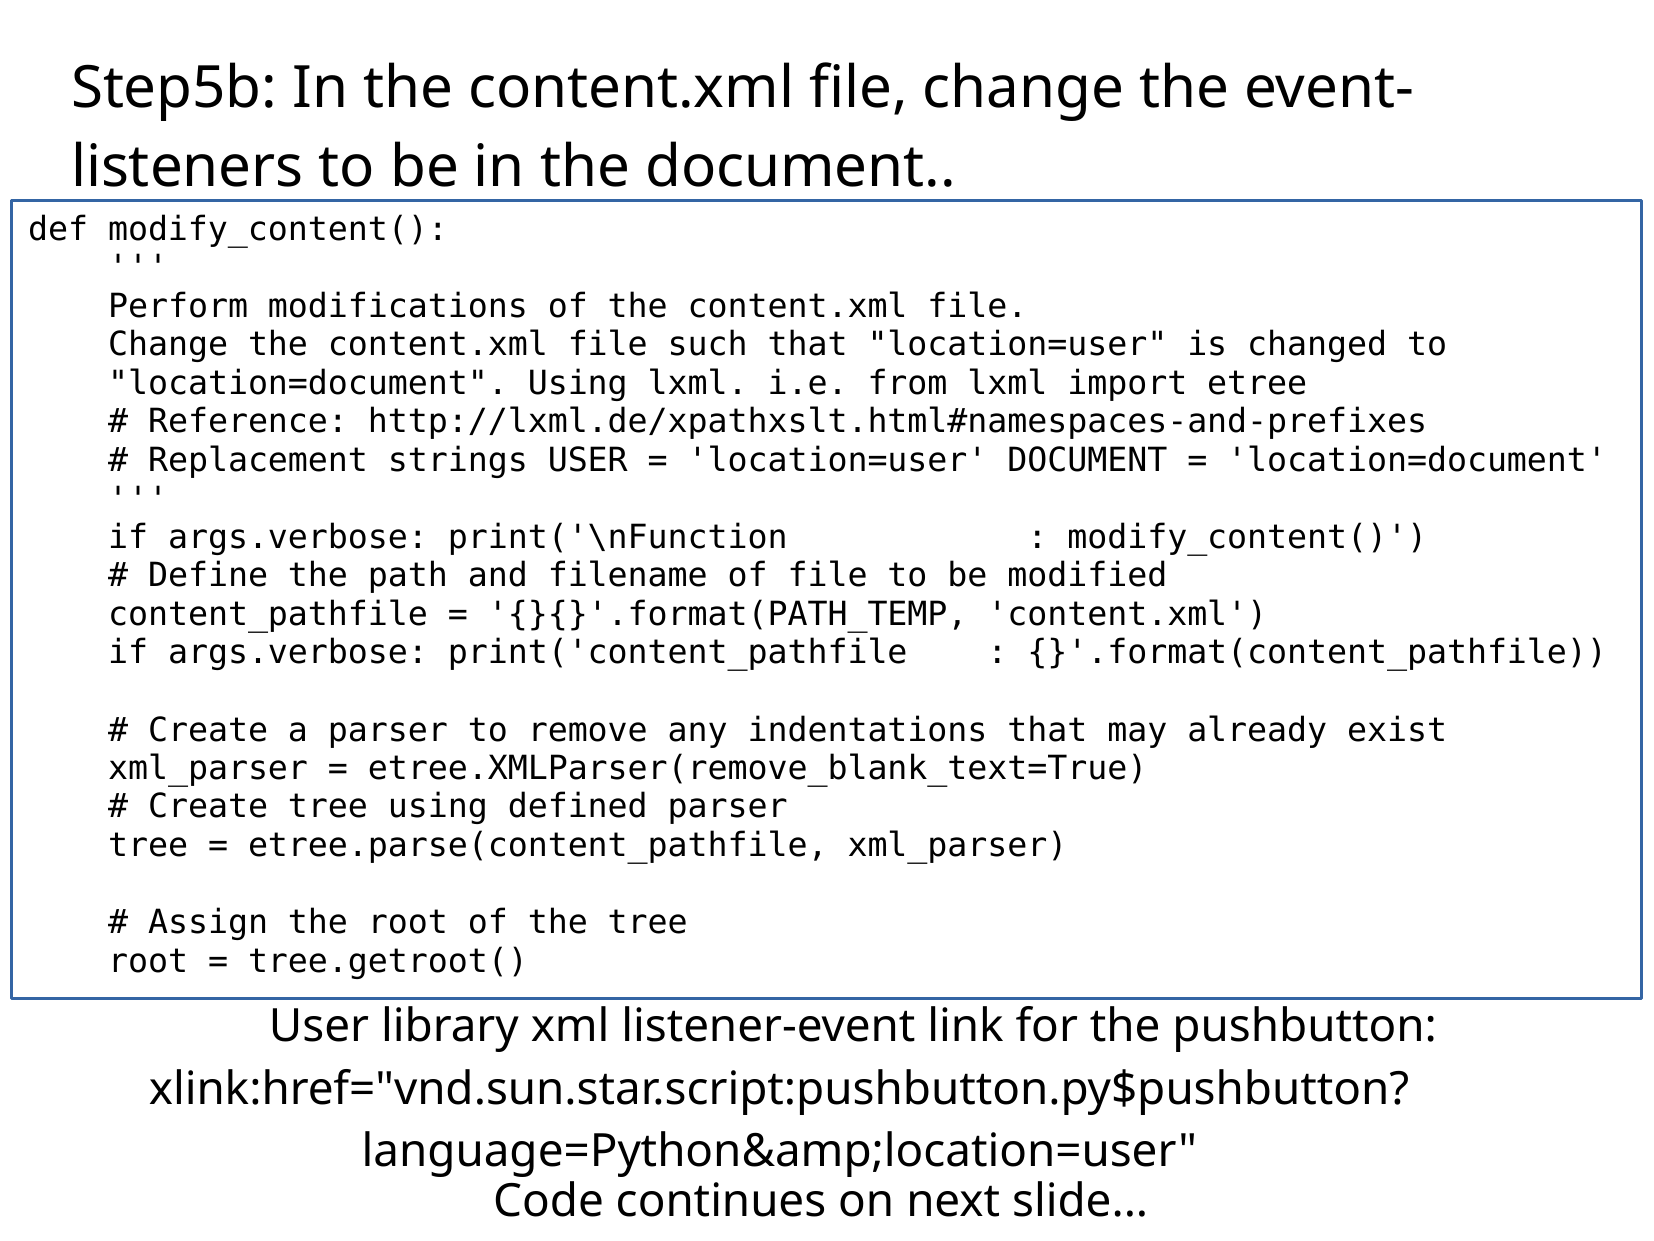

# Step5b: In the content.xml file, change the event-listeners to be in the document..
def modify_content():
 '''
 Perform modifications of the content.xml file.
 Change the content.xml file such that "location=user" is changed to
 "location=document". Using lxml. i.e. from lxml import etree
 # Reference: http://lxml.de/xpathxslt.html#namespaces-and-prefixes
 # Replacement strings USER = 'location=user' DOCUMENT = 'location=document'
 '''
 if args.verbose: print('\nFunction : modify_content()')
 # Define the path and filename of file to be modified
 content_pathfile = '{}{}'.format(PATH_TEMP, 'content.xml')
 if args.verbose: print('content_pathfile : {}'.format(content_pathfile))
 # Create a parser to remove any indentations that may already exist
 xml_parser = etree.XMLParser(remove_blank_text=True)
 # Create tree using defined parser
 tree = etree.parse(content_pathfile, xml_parser)
 # Assign the root of the tree
 root = tree.getroot()
		User library xml listener-event link for the pushbutton: xlink:href="vnd.sun.star.script:pushbutton.py$pushbutton?language=Python&amp;location=user"
Code continues on next slide...